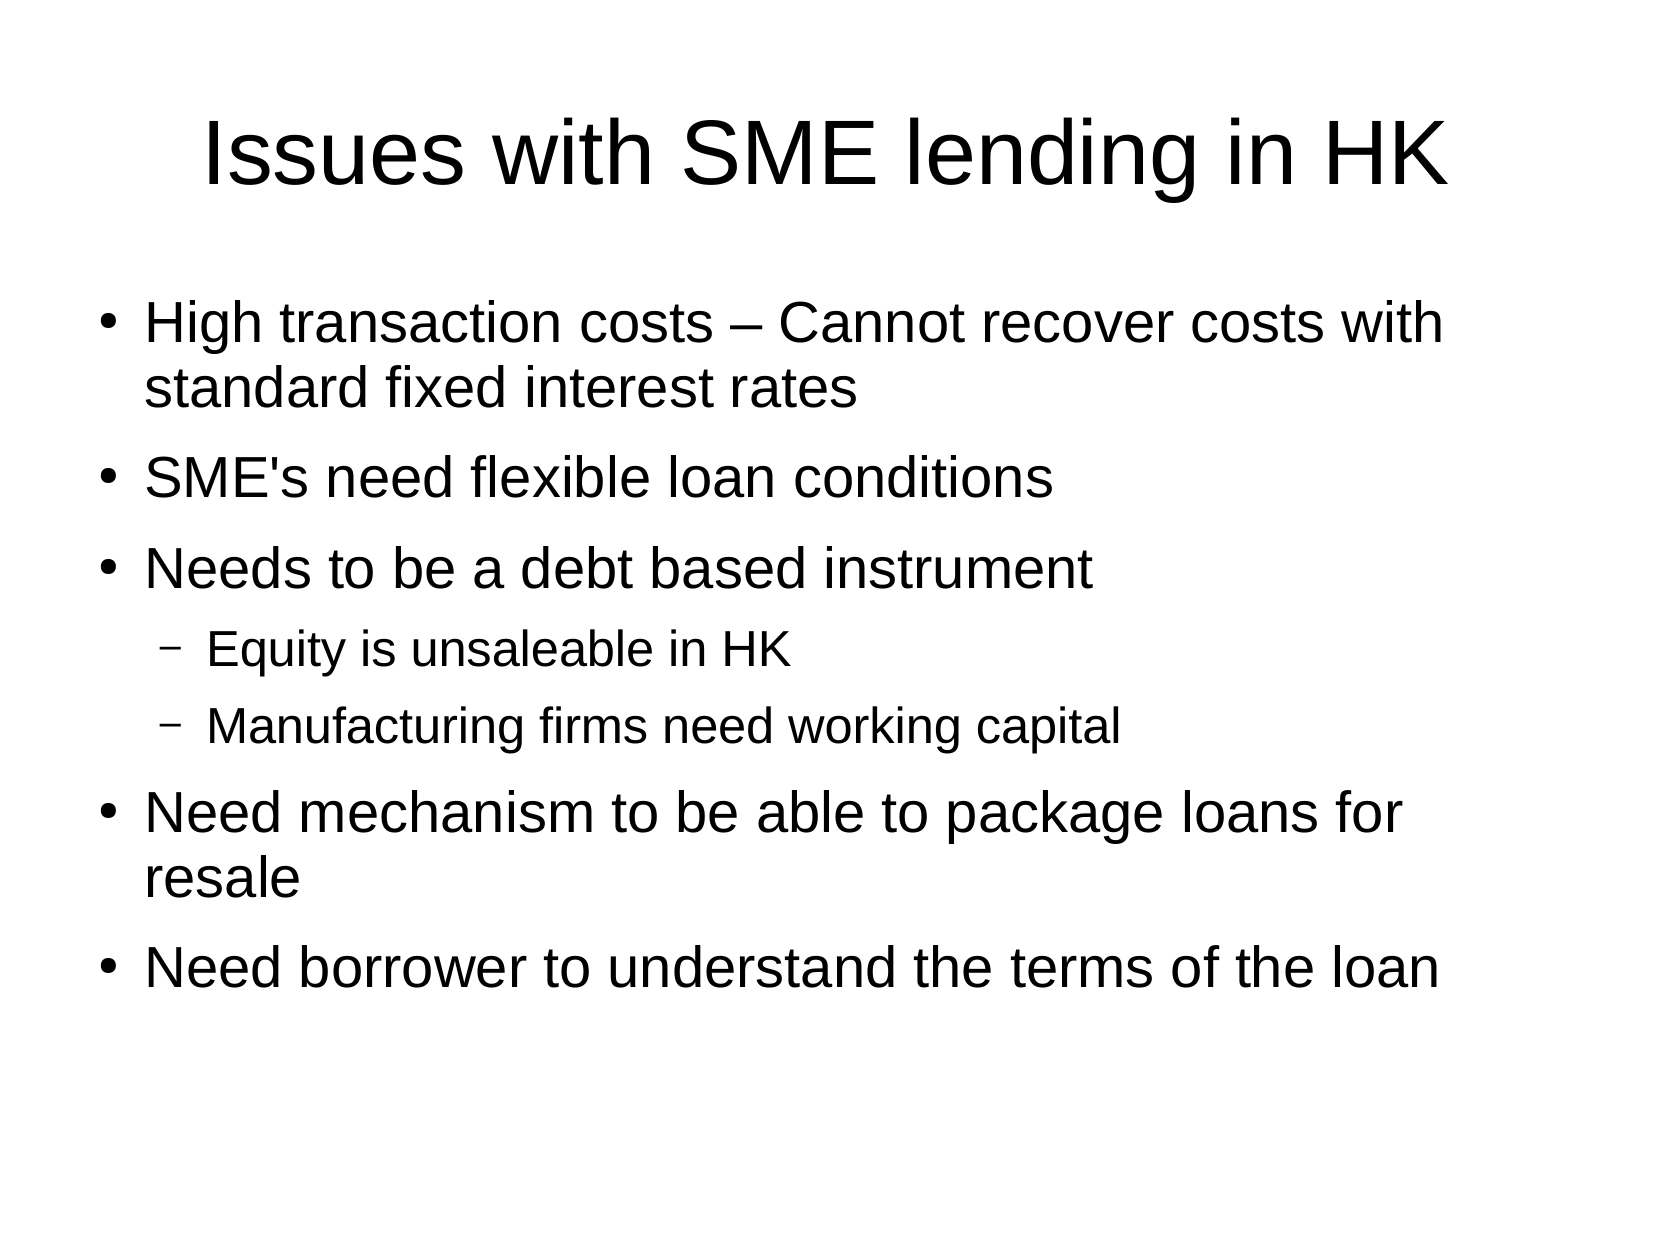

# Issues with SME lending in HK
High transaction costs – Cannot recover costs with standard fixed interest rates
SME's need flexible loan conditions
Needs to be a debt based instrument
Equity is unsaleable in HK
Manufacturing firms need working capital
Need mechanism to be able to package loans for resale
Need borrower to understand the terms of the loan